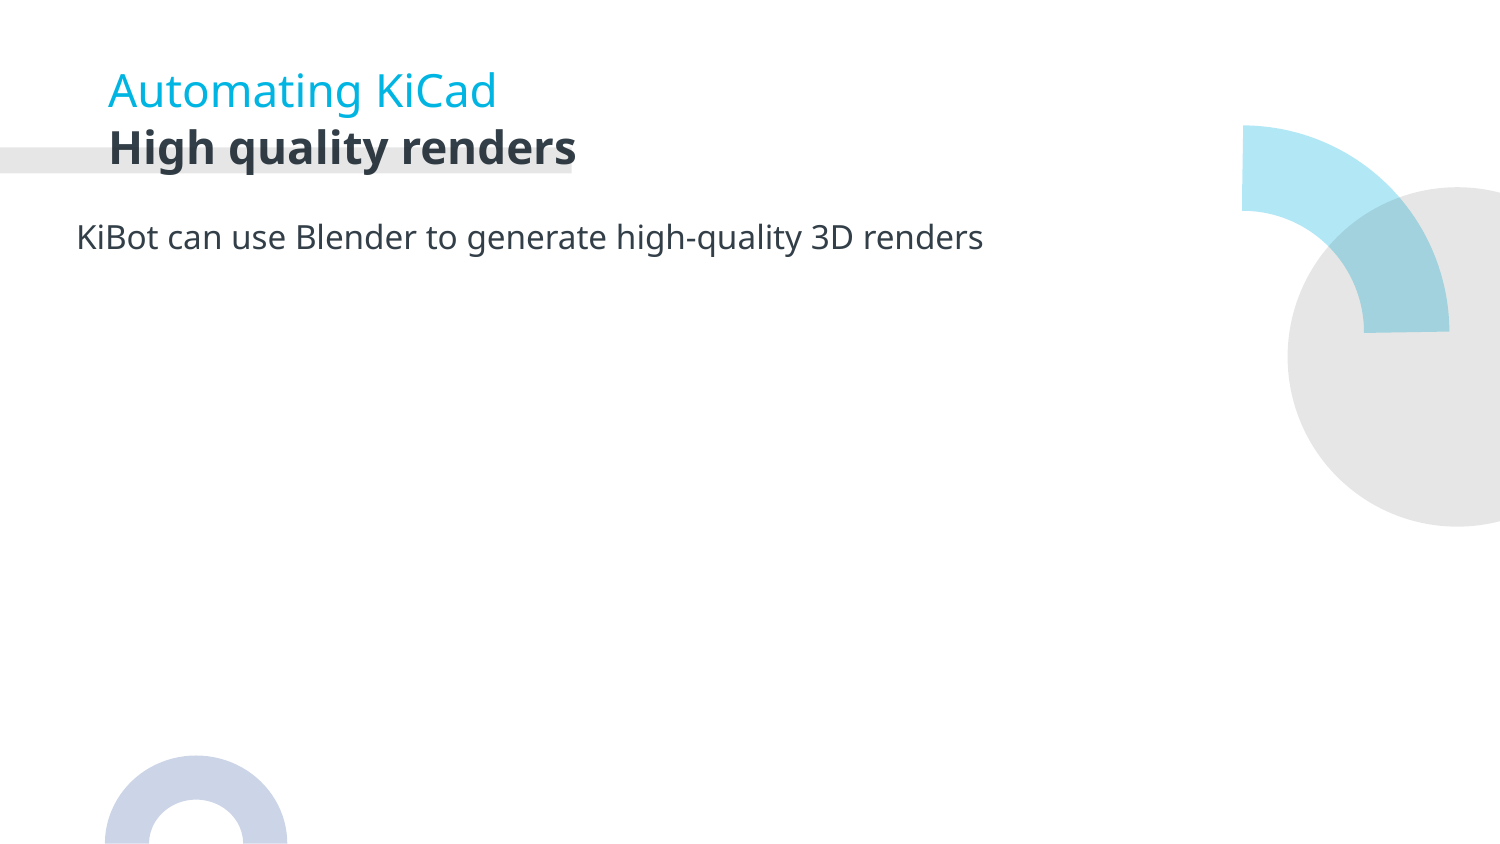

Automating KiCad
High quality renders
KiBot can use Blender to generate high-quality 3D renders